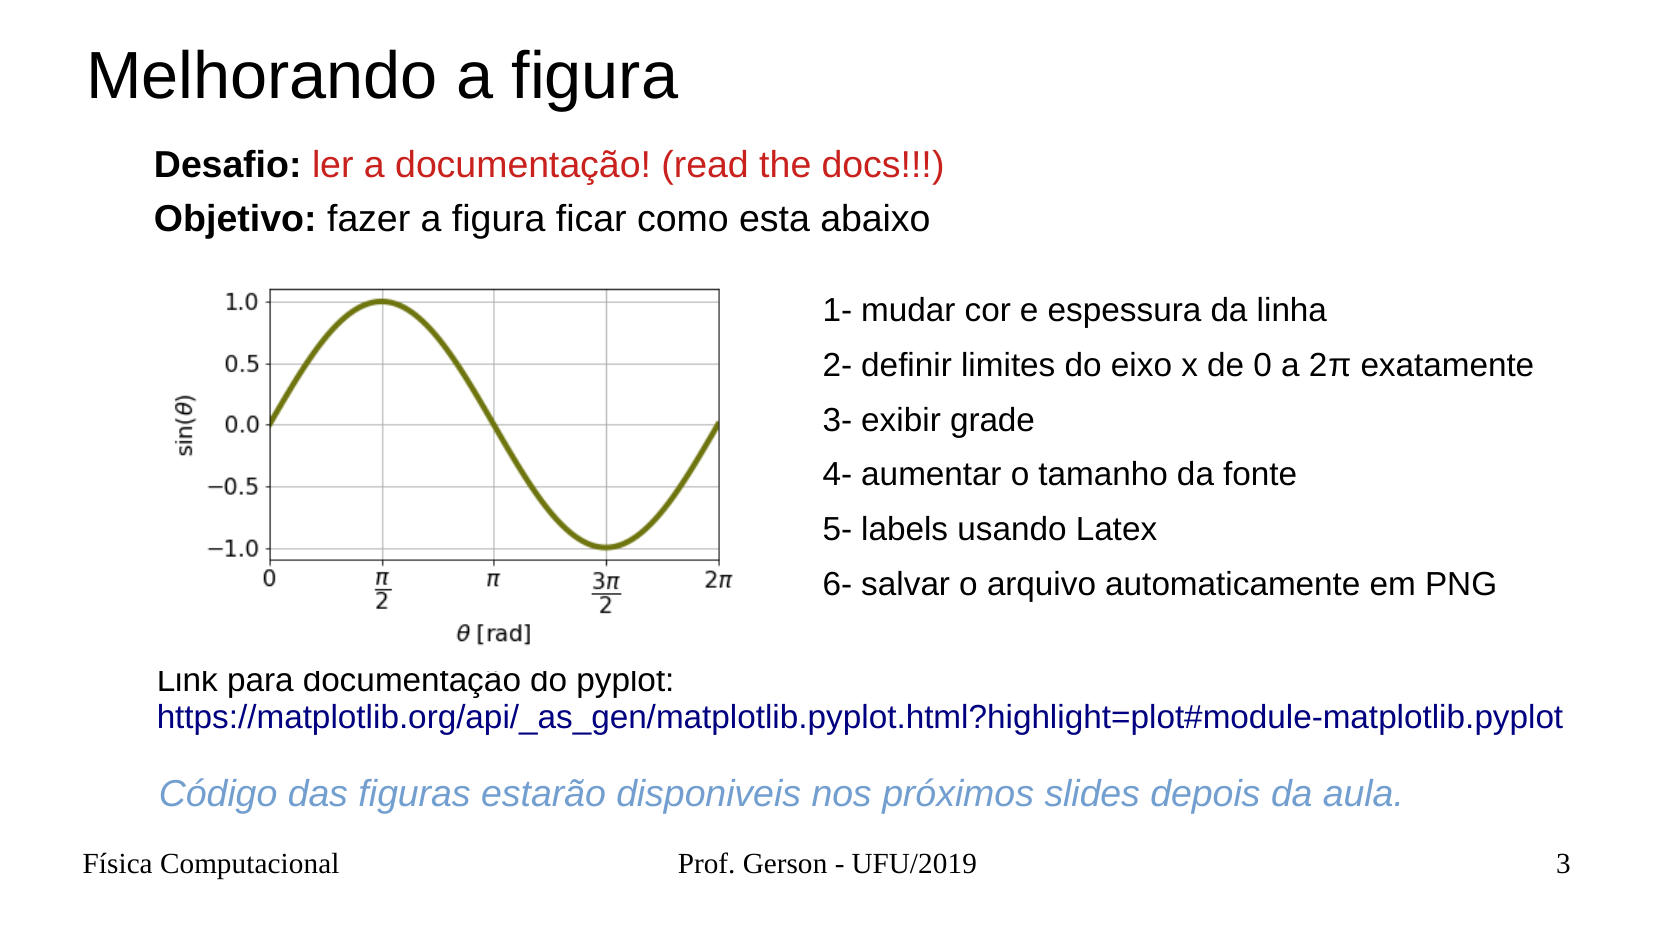

Melhorando a figura
Desafio: ler a documentação! (read the docs!!!)
Objetivo: fazer a figura ficar como esta abaixo
1- mudar cor e espessura da linha
2- definir limites do eixo x de 0 a 2π exatamente
3- exibir grade
4- aumentar o tamanho da fonte
5- labels usando Latex
6- salvar o arquivo automaticamente em PNG
Link para documentação do pyplot:
https://matplotlib.org/api/_as_gen/matplotlib.pyplot.html?highlight=plot#module-matplotlib.pyplot
Código das figuras estarão disponiveis nos próximos slides depois da aula.
Física Computacional
Prof. Gerson - UFU/2019
3